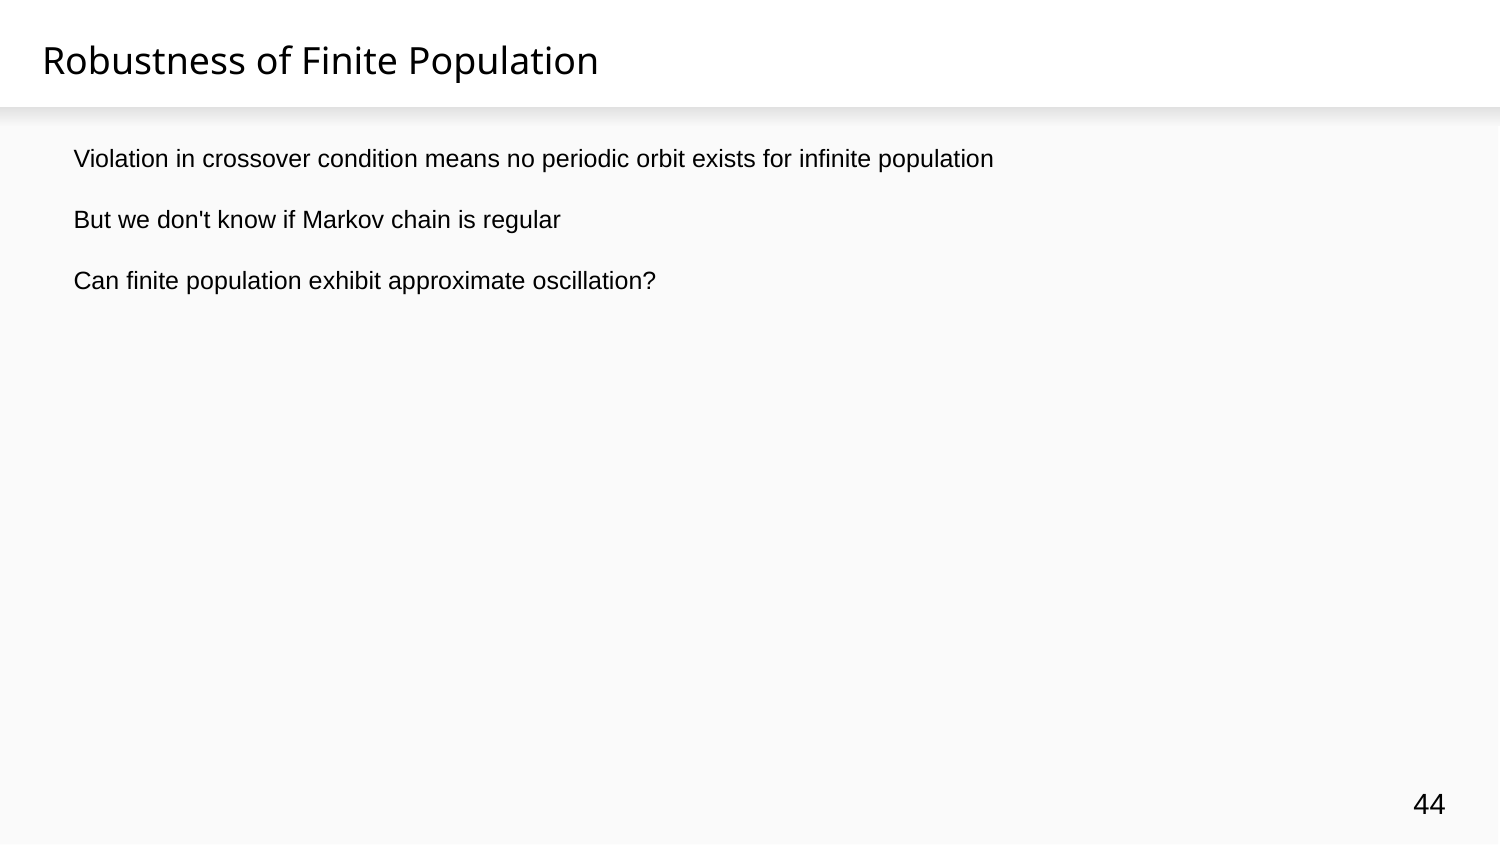

# Robustness of Finite Population
Violation in crossover condition means no periodic orbit exists for infinite population
But we don't know if Markov chain is regular
Can finite population exhibit approximate oscillation?
44